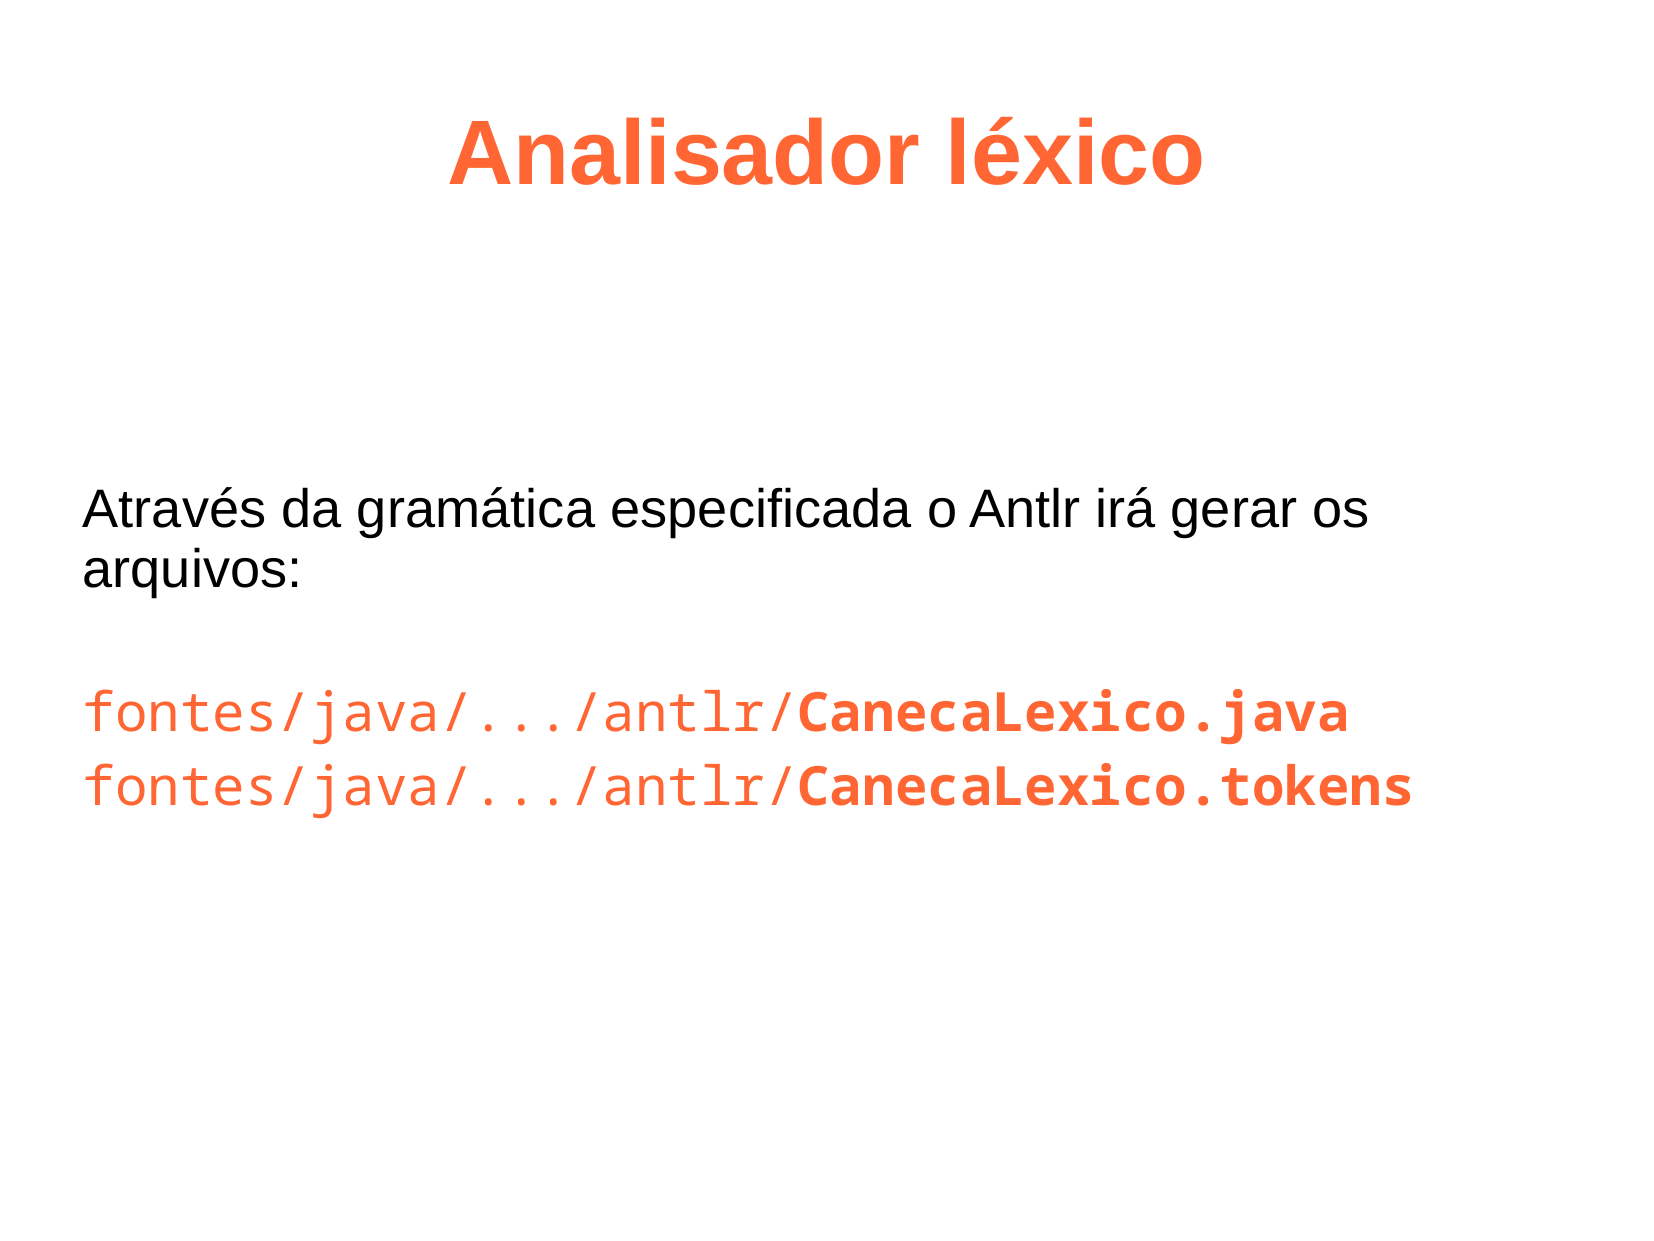

# Analisador léxico
Através da gramática especificada o Antlr irá gerar os arquivos:
fontes/java/.../antlr/CanecaLexico.java
fontes/java/.../antlr/CanecaLexico.tokens